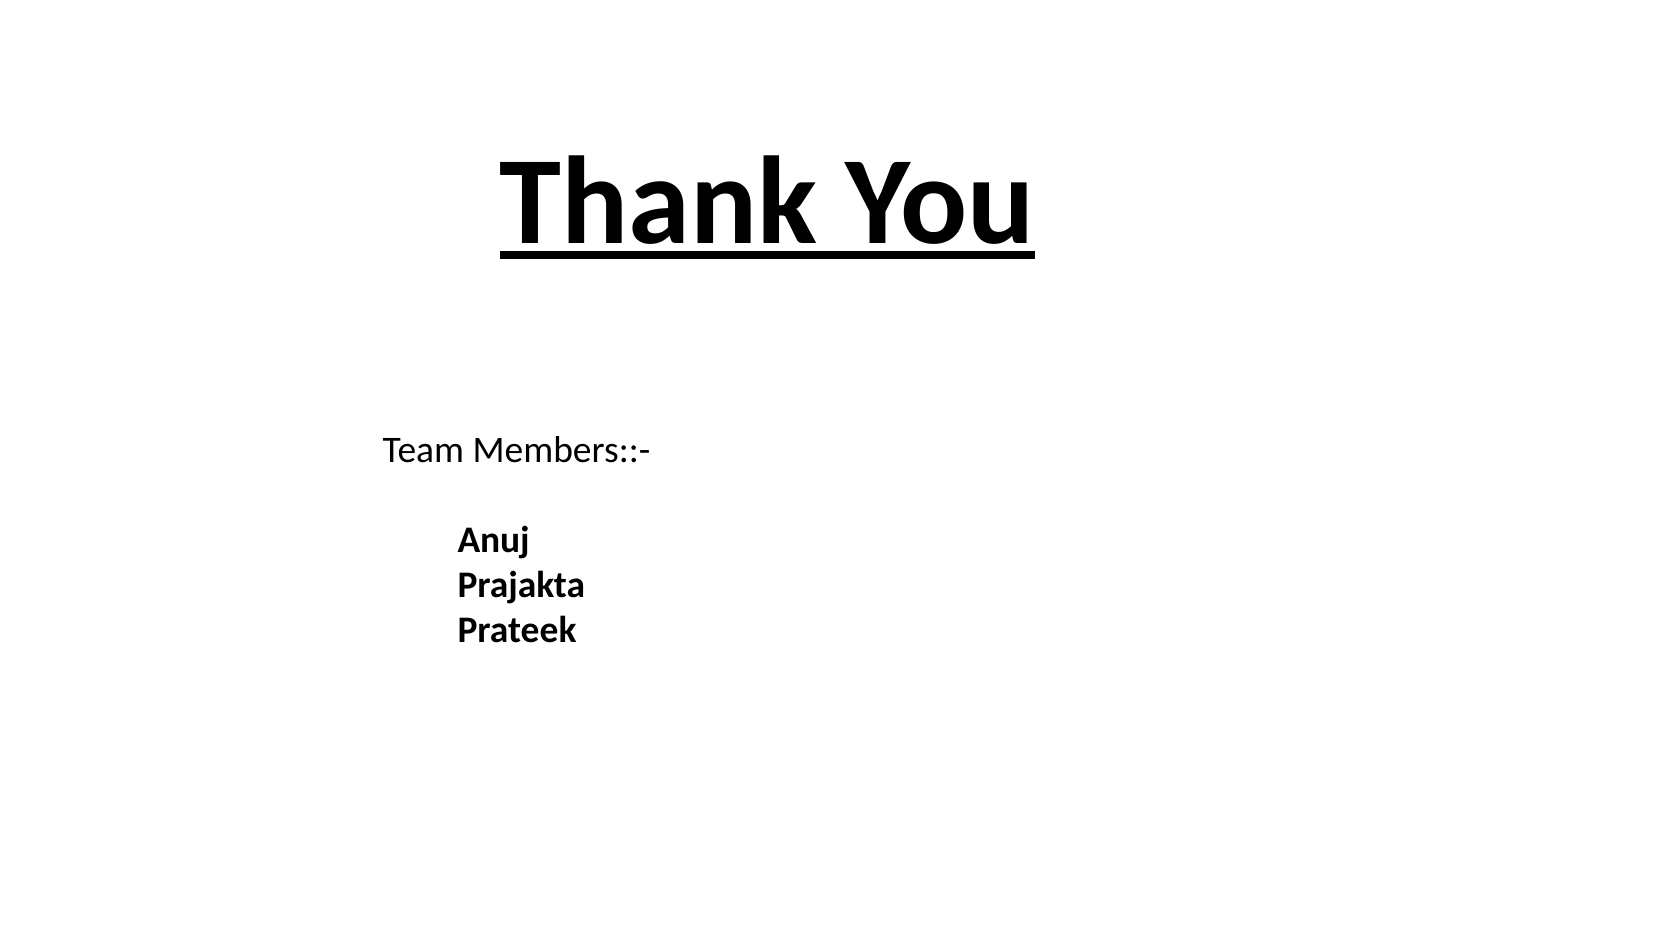

Thank You
Team Members::-
	Anuj
	Prajakta
	Prateek